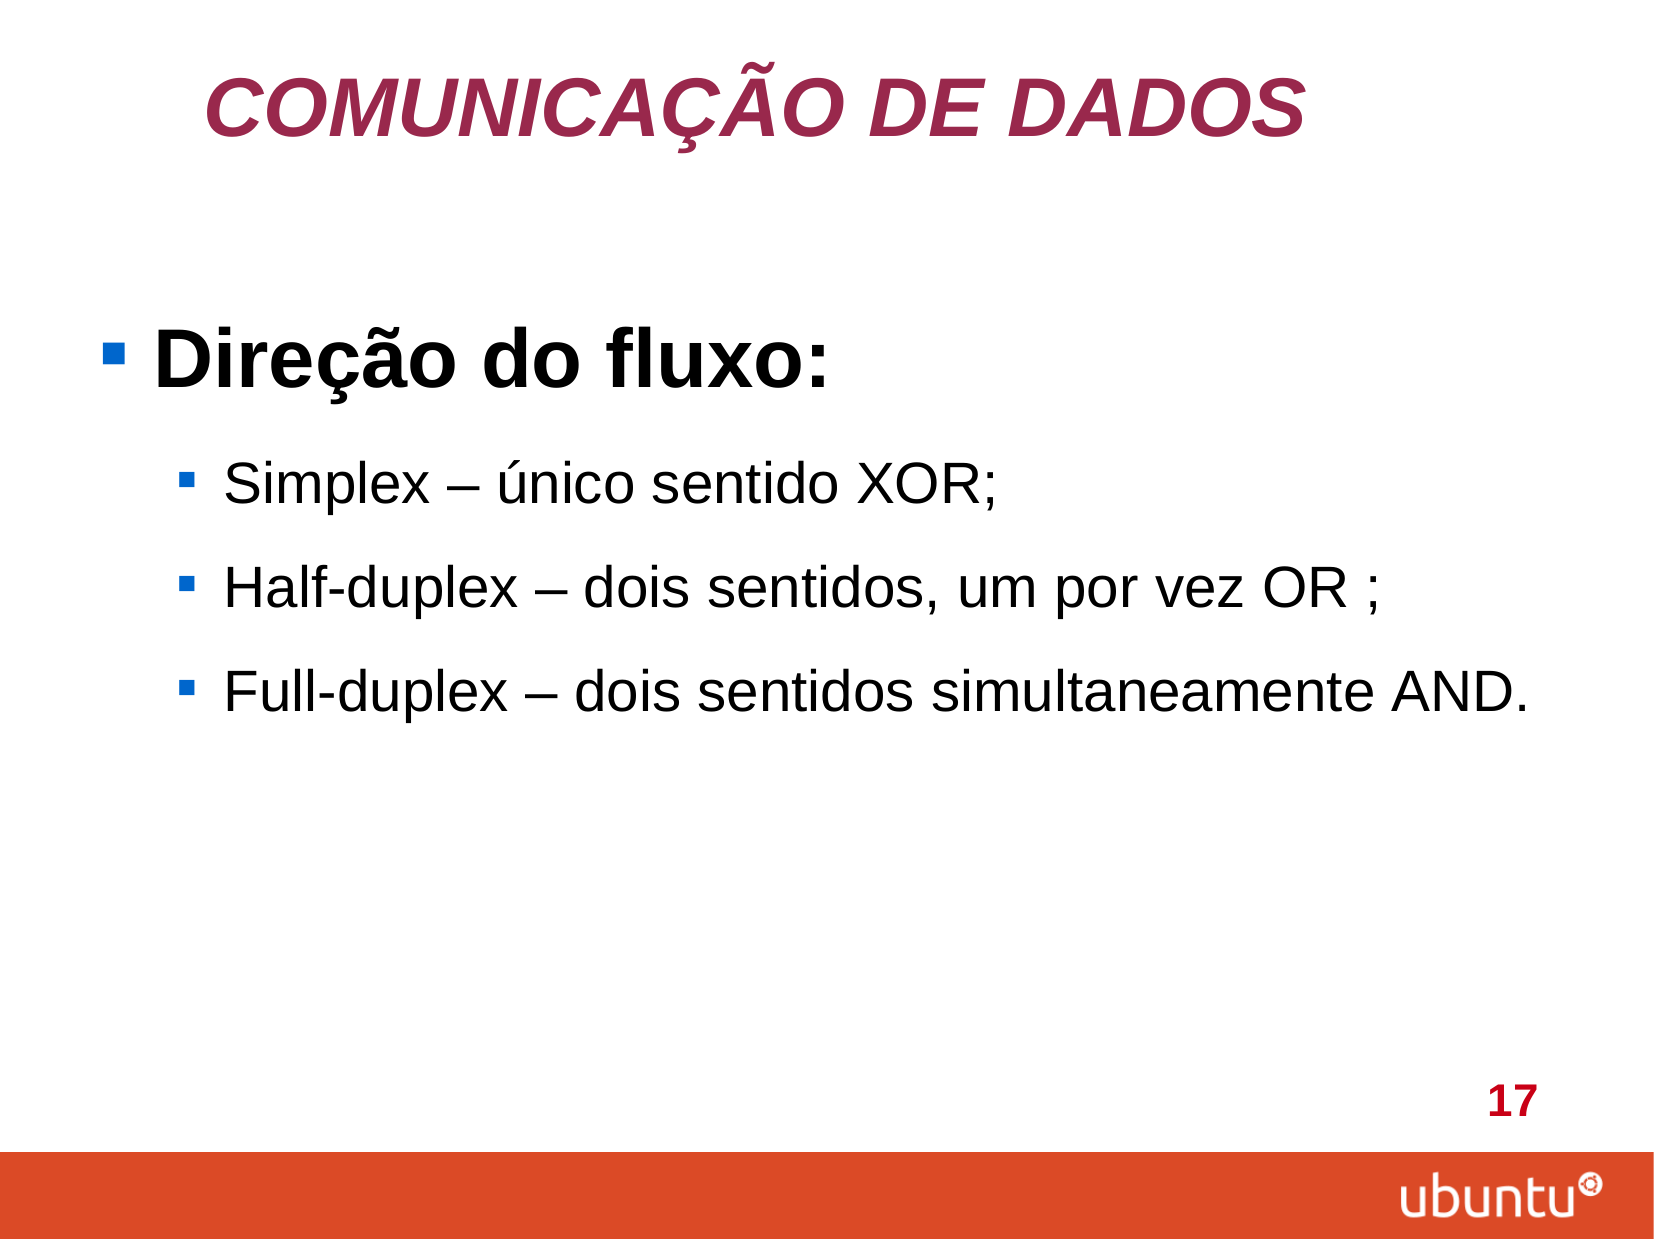

# COMUNICAÇÃO DE DADOS
Direção do fluxo:
Simplex – único sentido XOR;
Half-duplex – dois sentidos, um por vez OR ;
Full-duplex – dois sentidos simultaneamente AND.